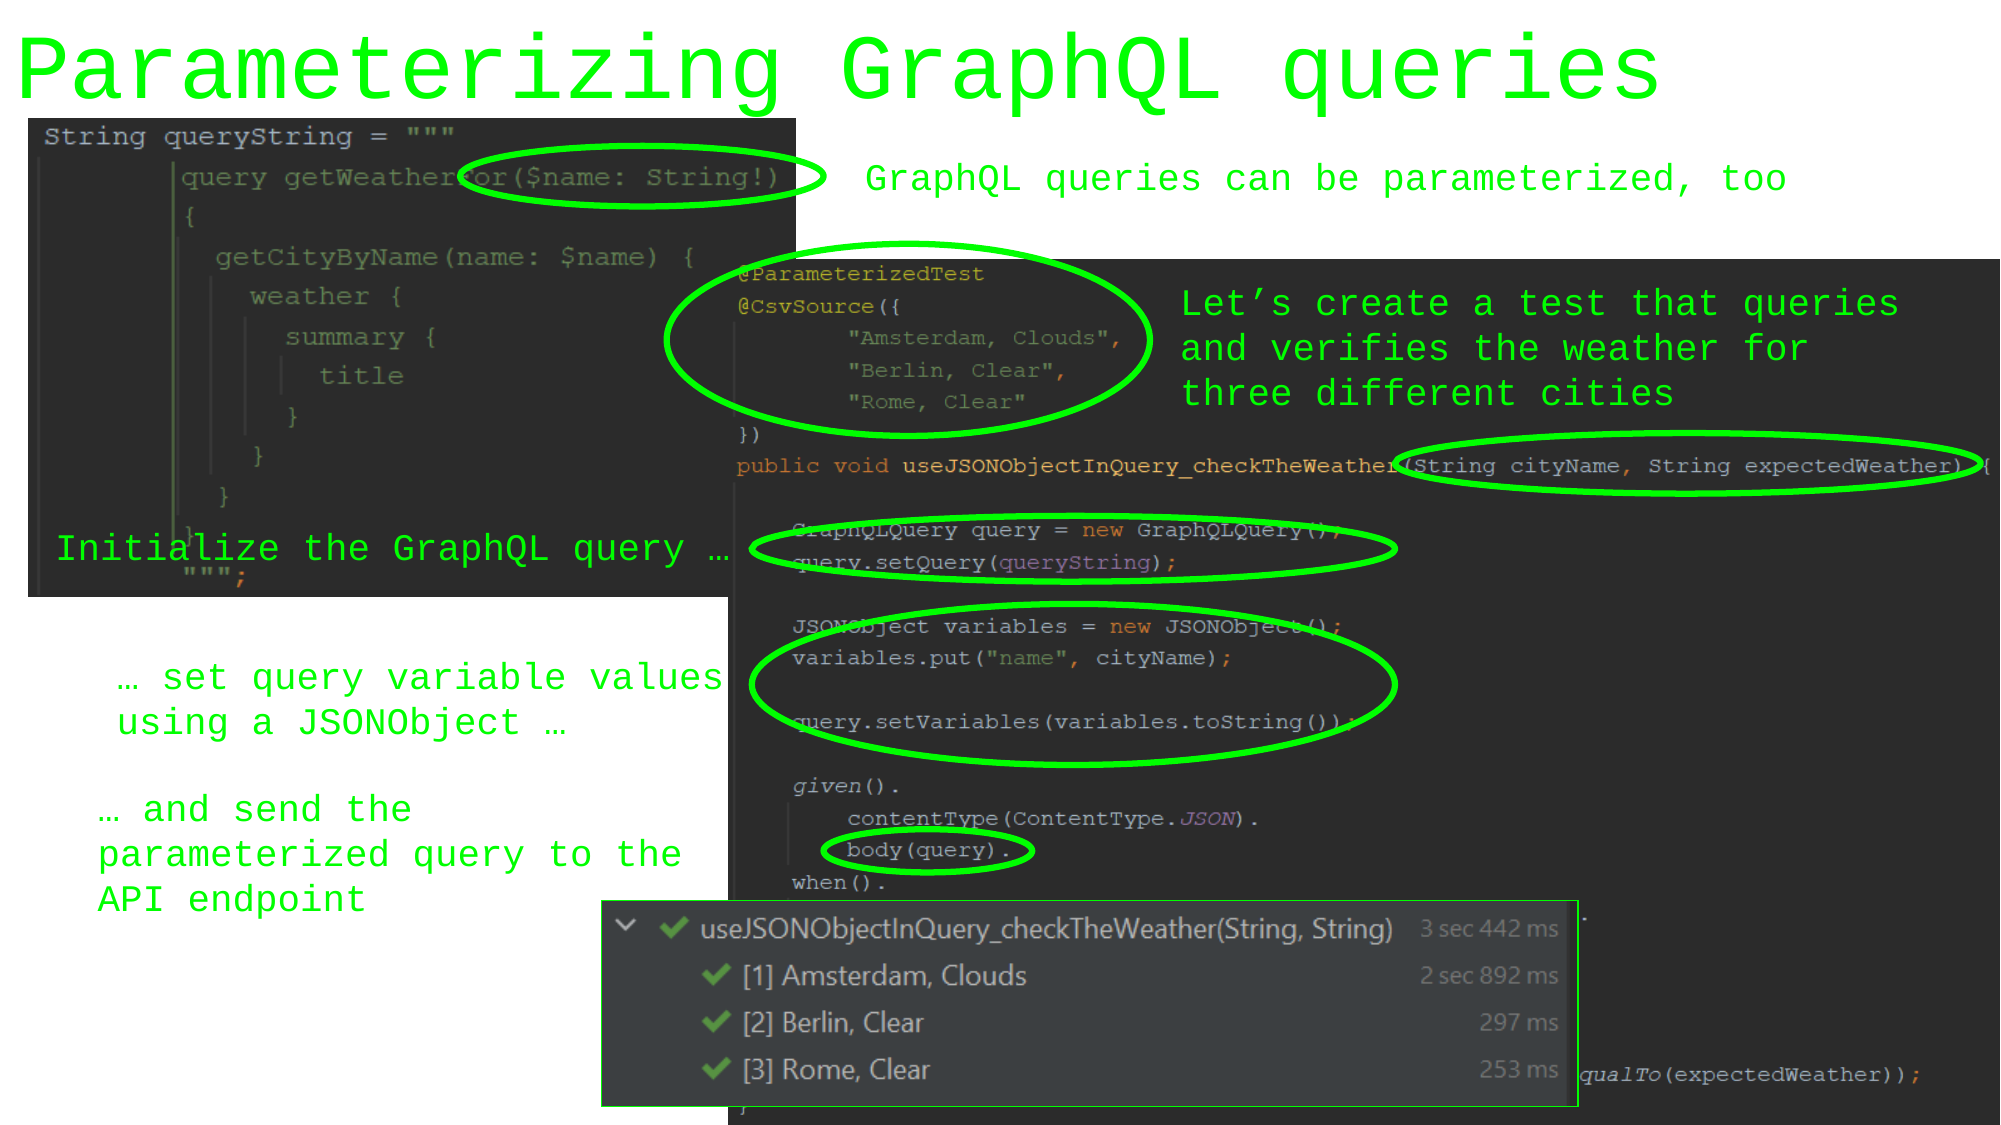

# Parameterizing GraphQL queries
GraphQL queries can be parameterized, too
Let’s create a test that queries and verifies the weather for three different cities
Initialize the GraphQL query …
… set query variable values
using a JSONObject …
… and send the parameterized query to the API endpoint